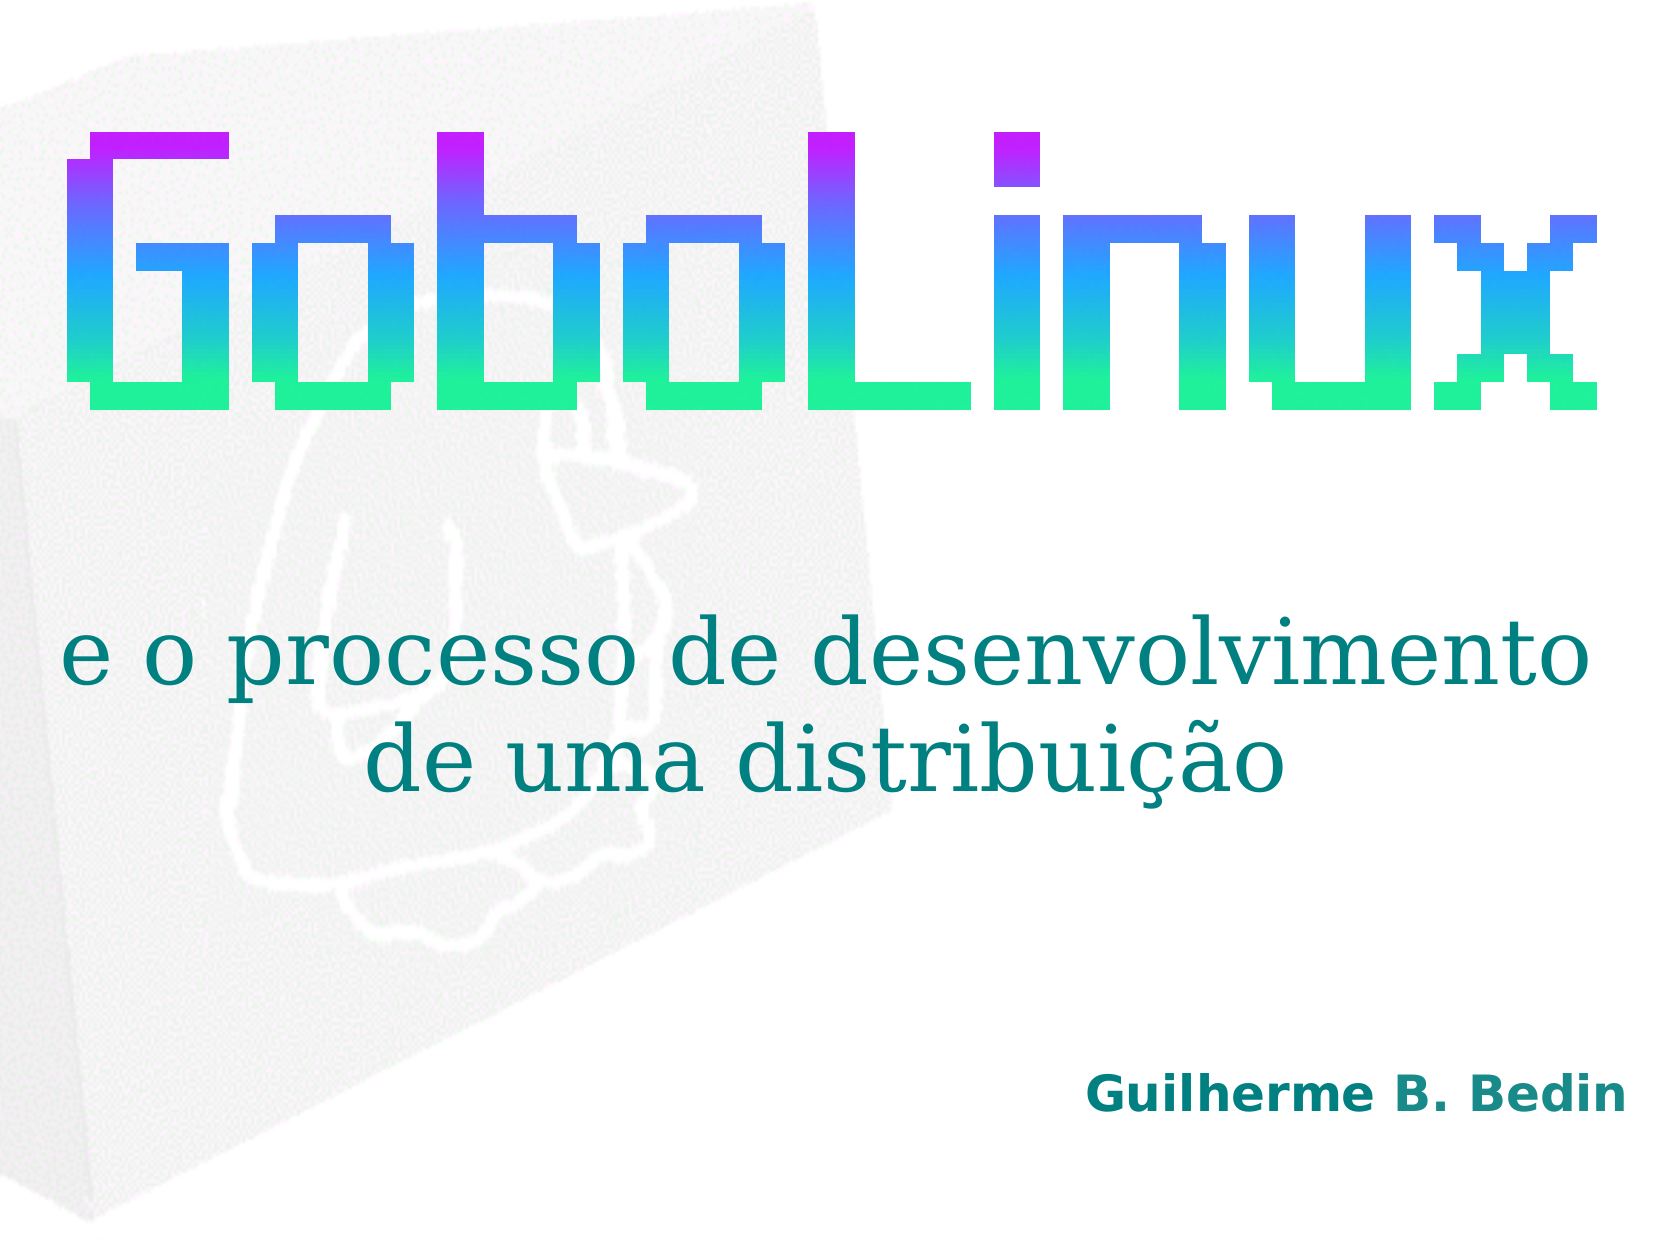

e o processo de desenvolvimento de uma distribuição
Guilherme B. Bedin